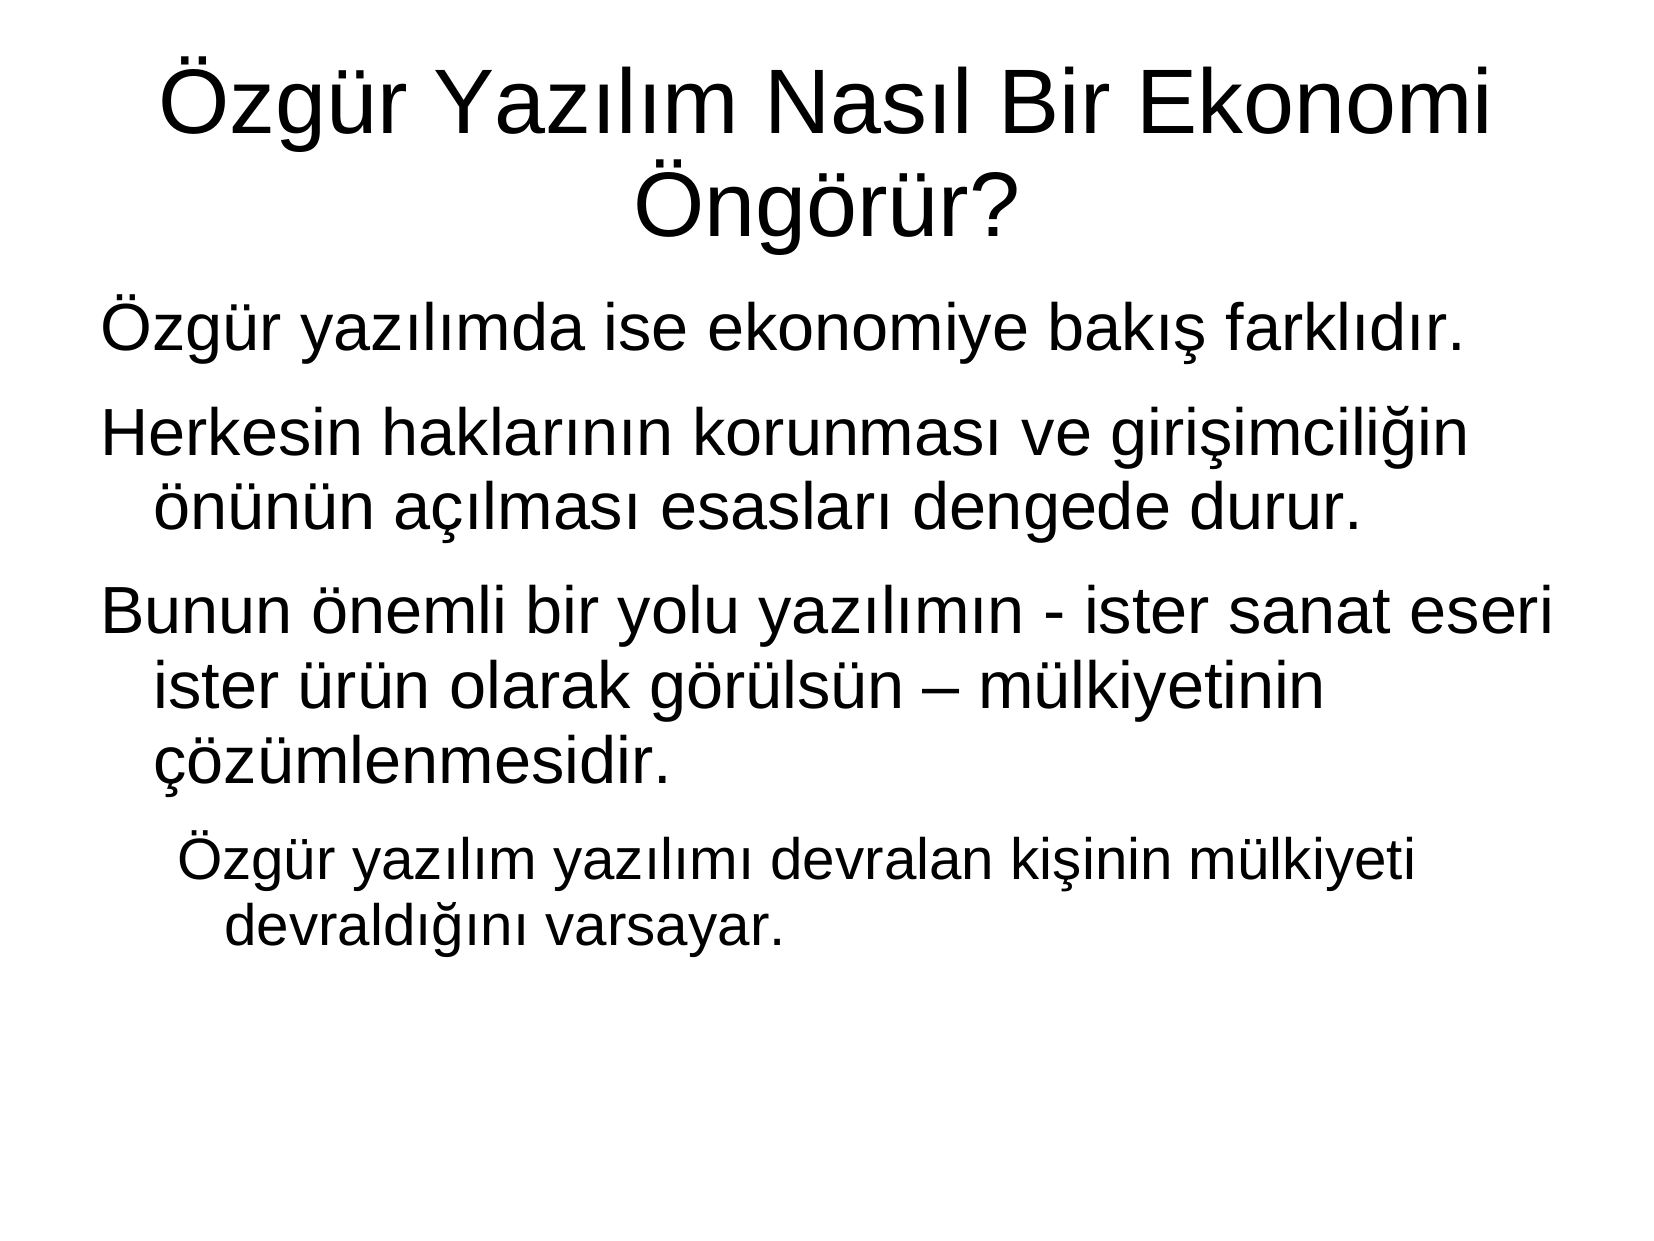

# Özgür Yazılım Nasıl Bir Ekonomi Öngörür?
Özgür yazılımda ise ekonomiye bakış farklıdır.
Herkesin haklarının korunması ve girişimciliğin önünün açılması esasları dengede durur.
Bunun önemli bir yolu yazılımın - ister sanat eseri ister ürün olarak görülsün – mülkiyetinin çözümlenmesidir.
Özgür yazılım yazılımı devralan kişinin mülkiyeti devraldığını varsayar.